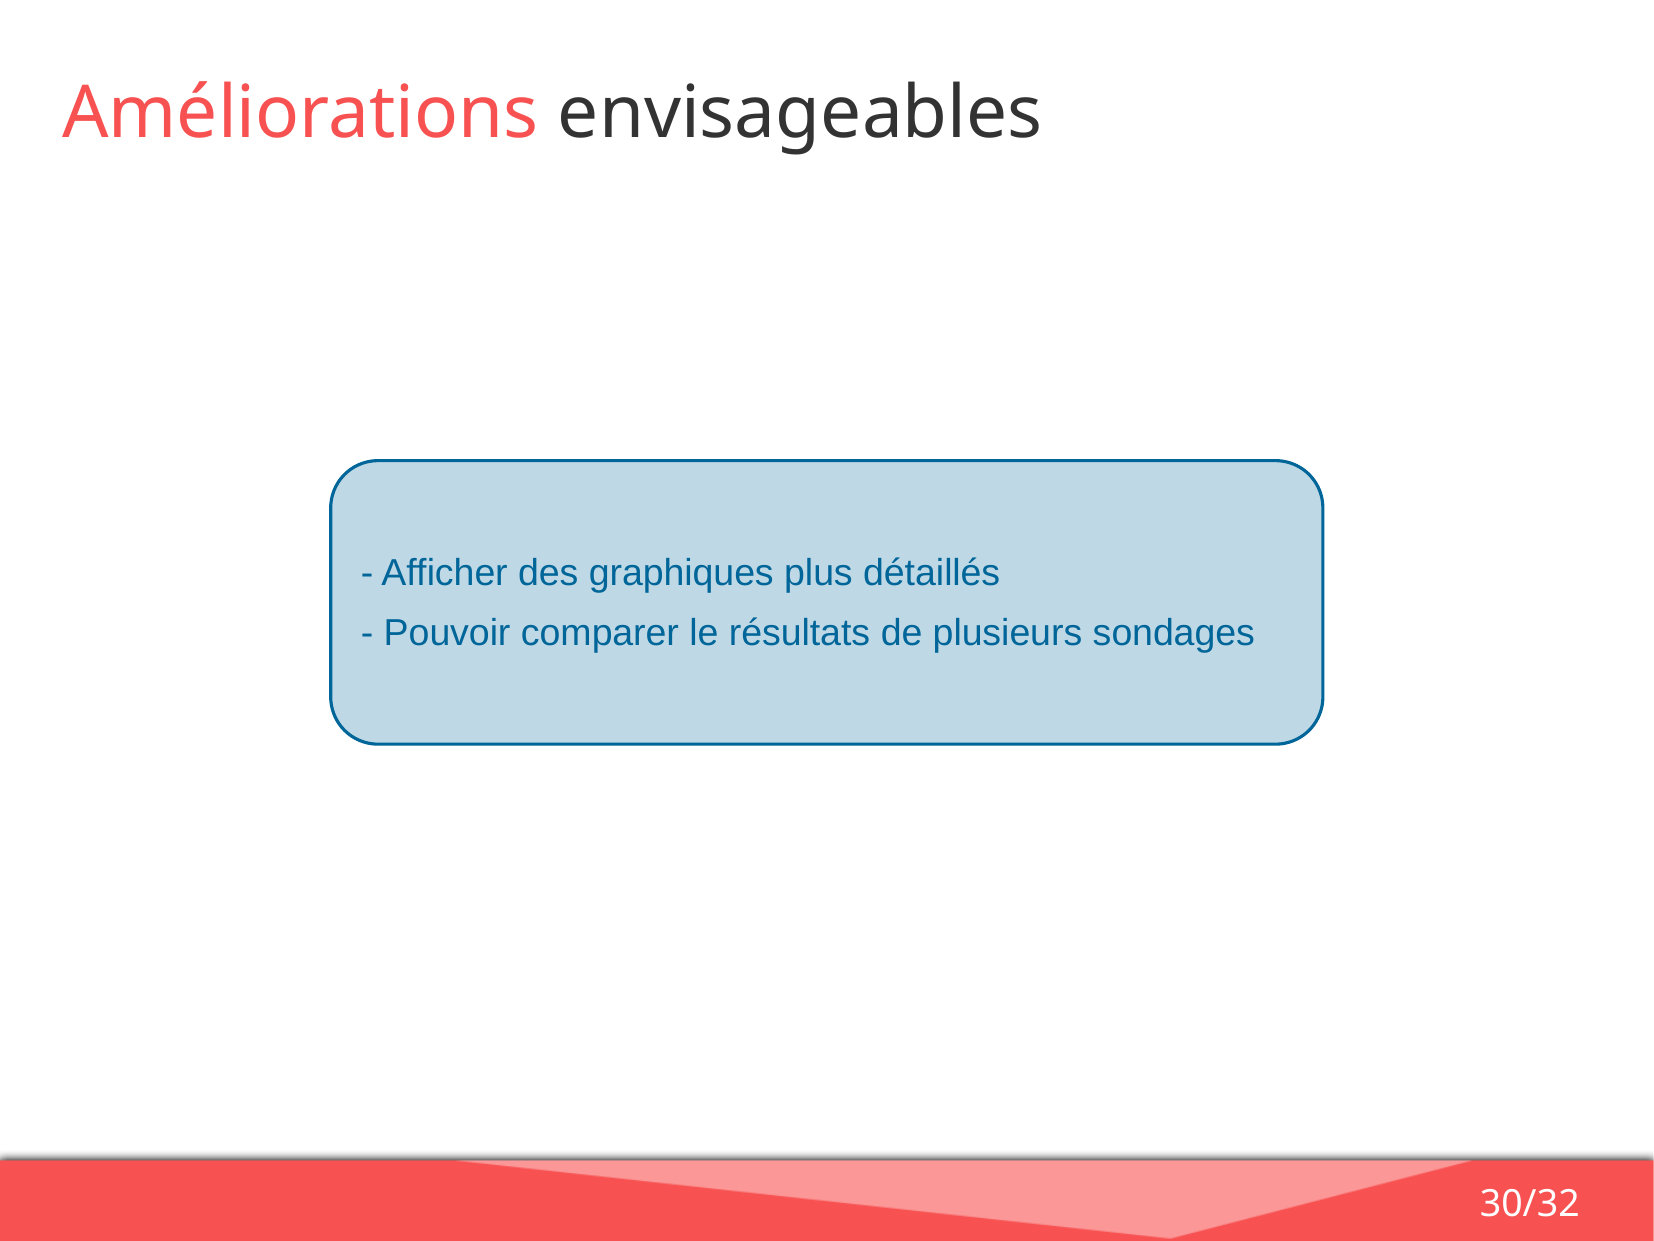

Améliorations envisageables
- Afficher des graphiques plus détaillés
- Pouvoir comparer le résultats de plusieurs sondages